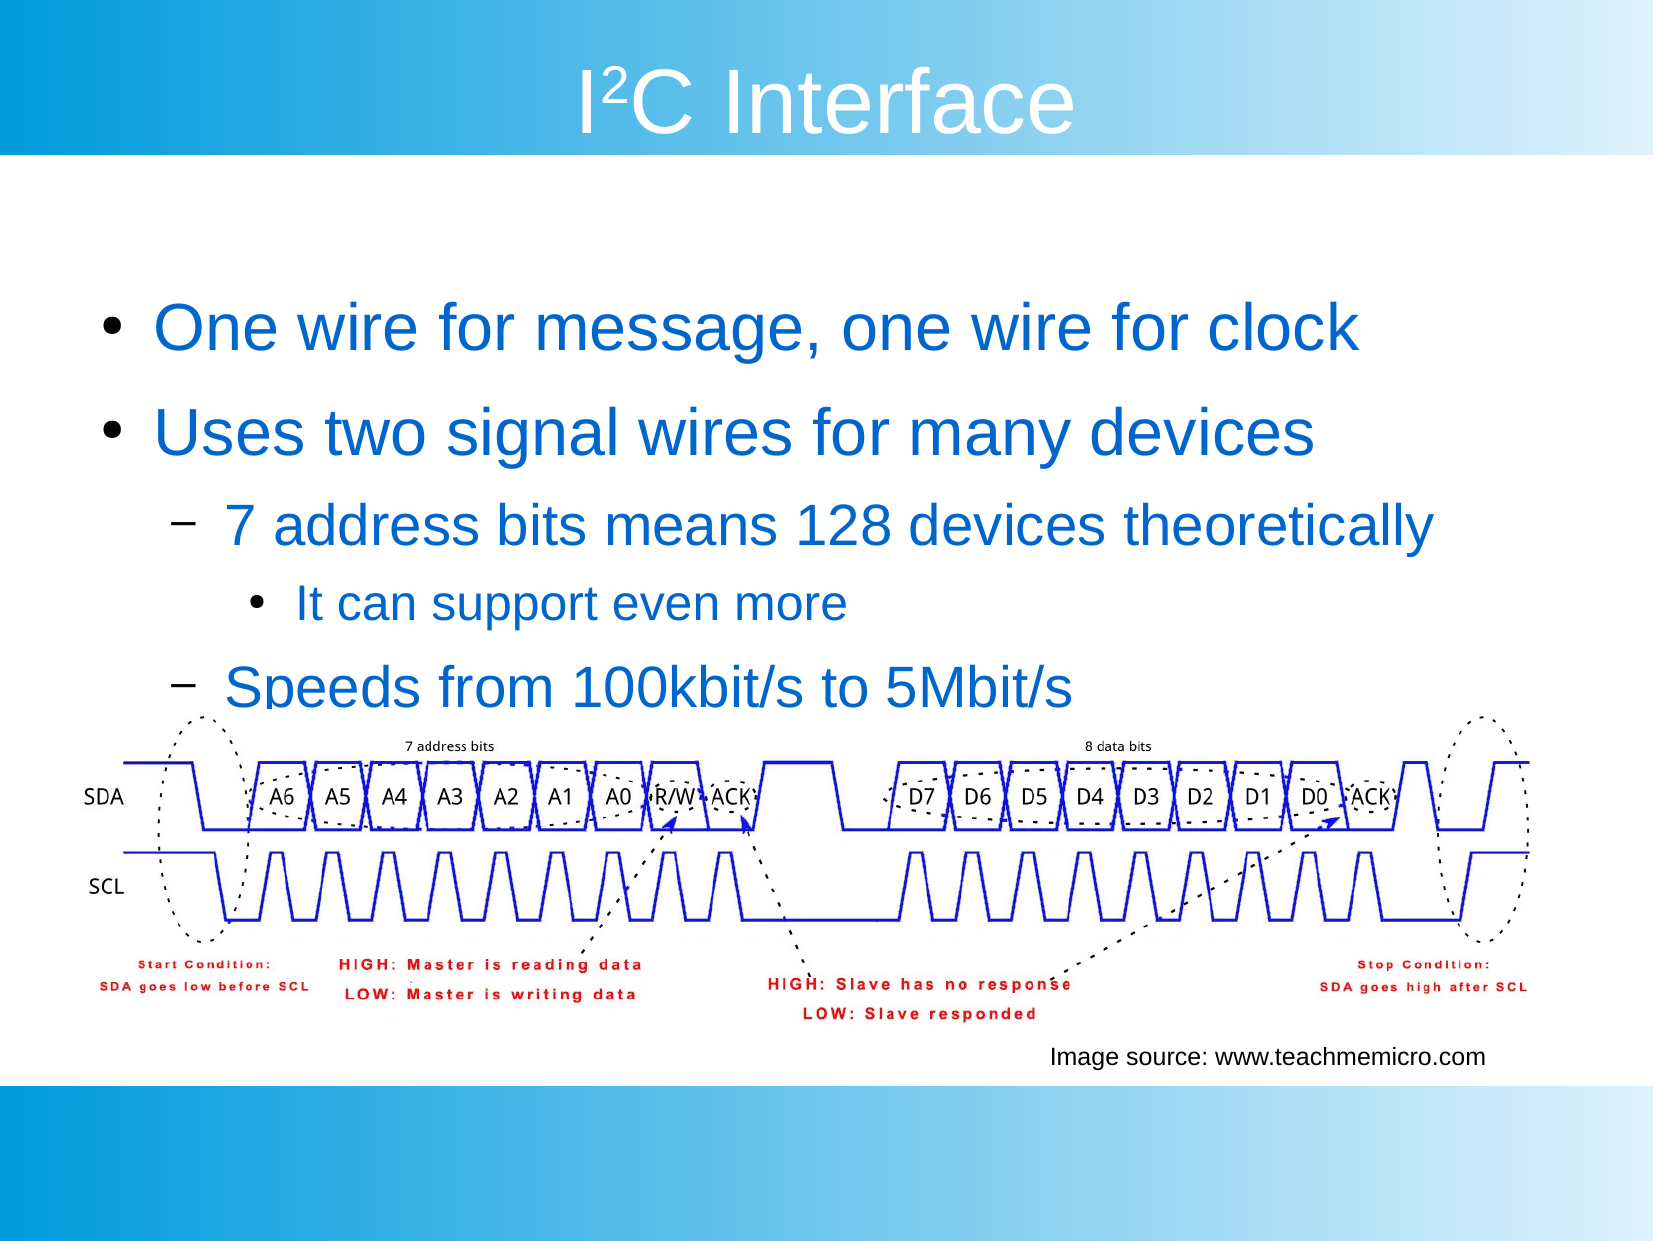

# I2C Interface
One wire for message, one wire for clock
Uses two signal wires for many devices
7 address bits means 128 devices theoretically
It can support even more
Speeds from 100kbit/s to 5Mbit/s
Image source: www.teachmemicro.com